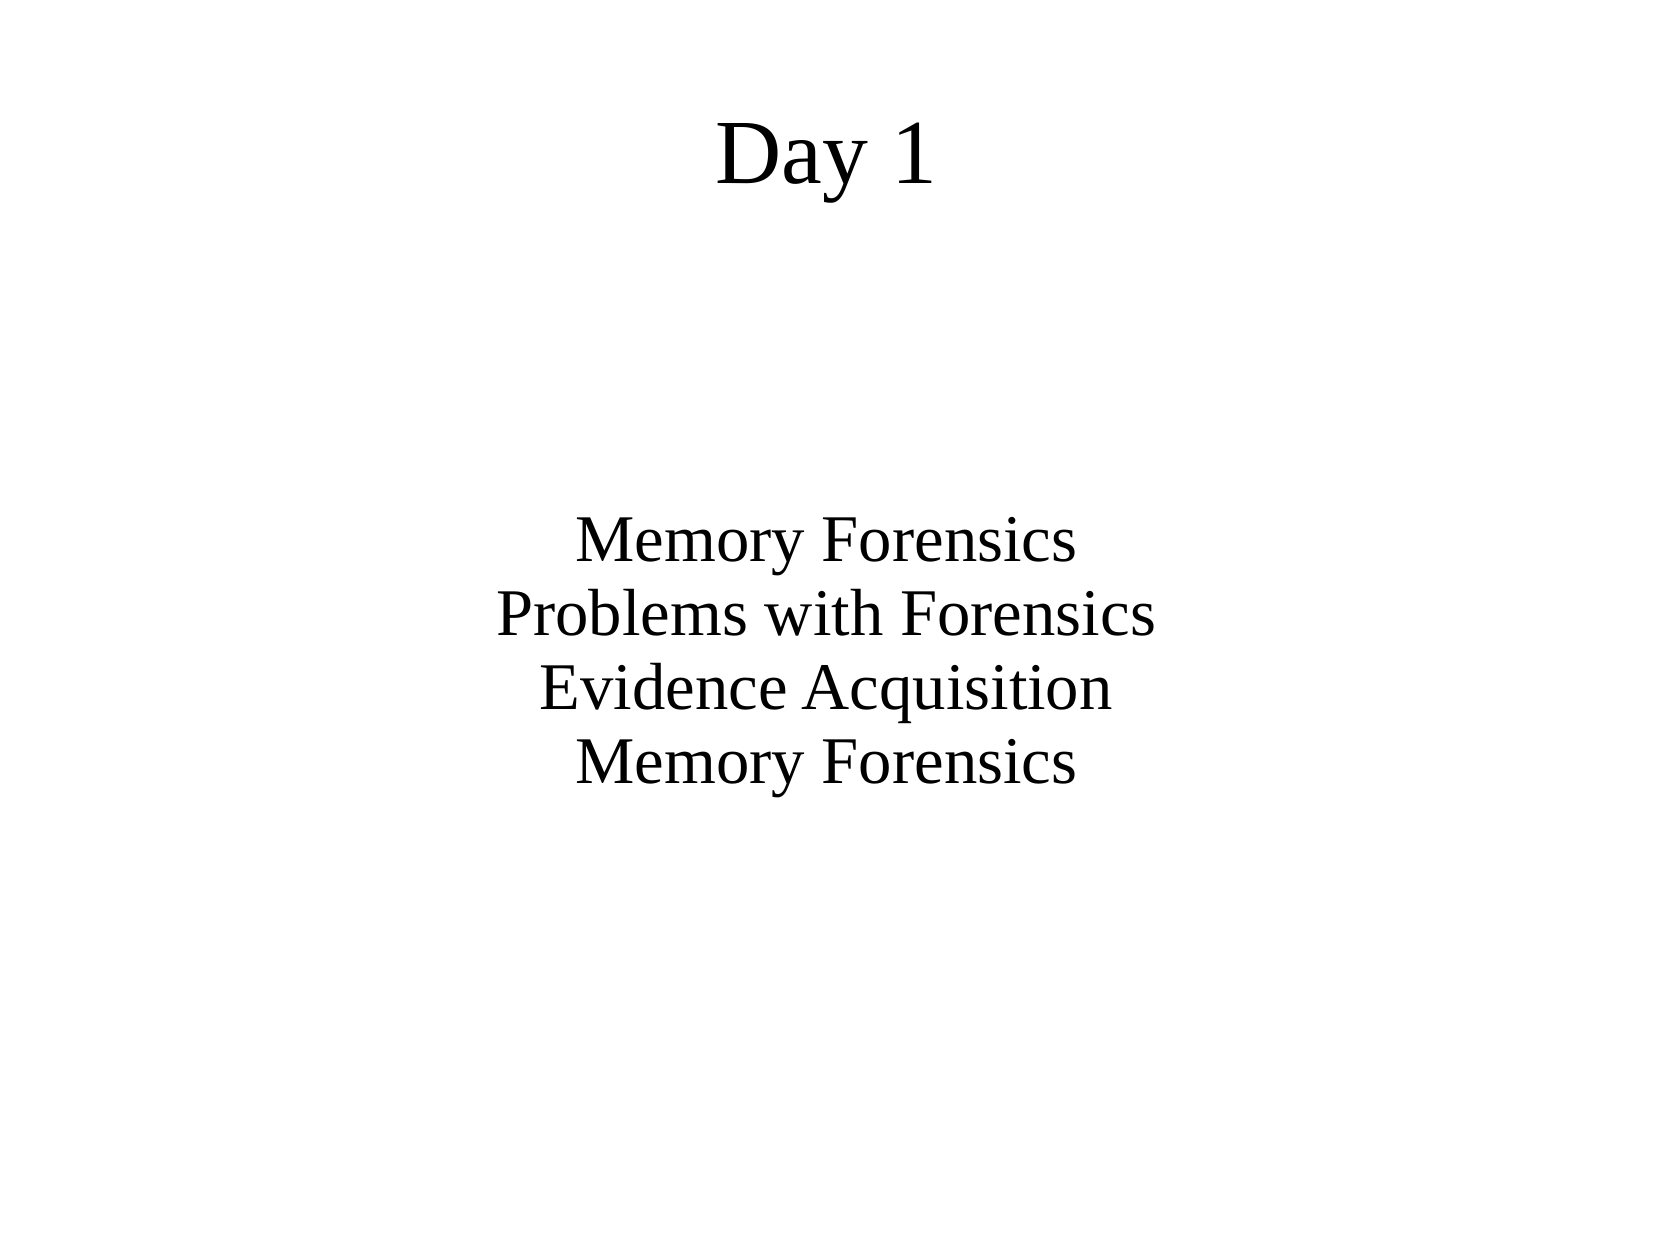

# Day 1
Memory Forensics
Problems with Forensics
Evidence Acquisition
Memory Forensics